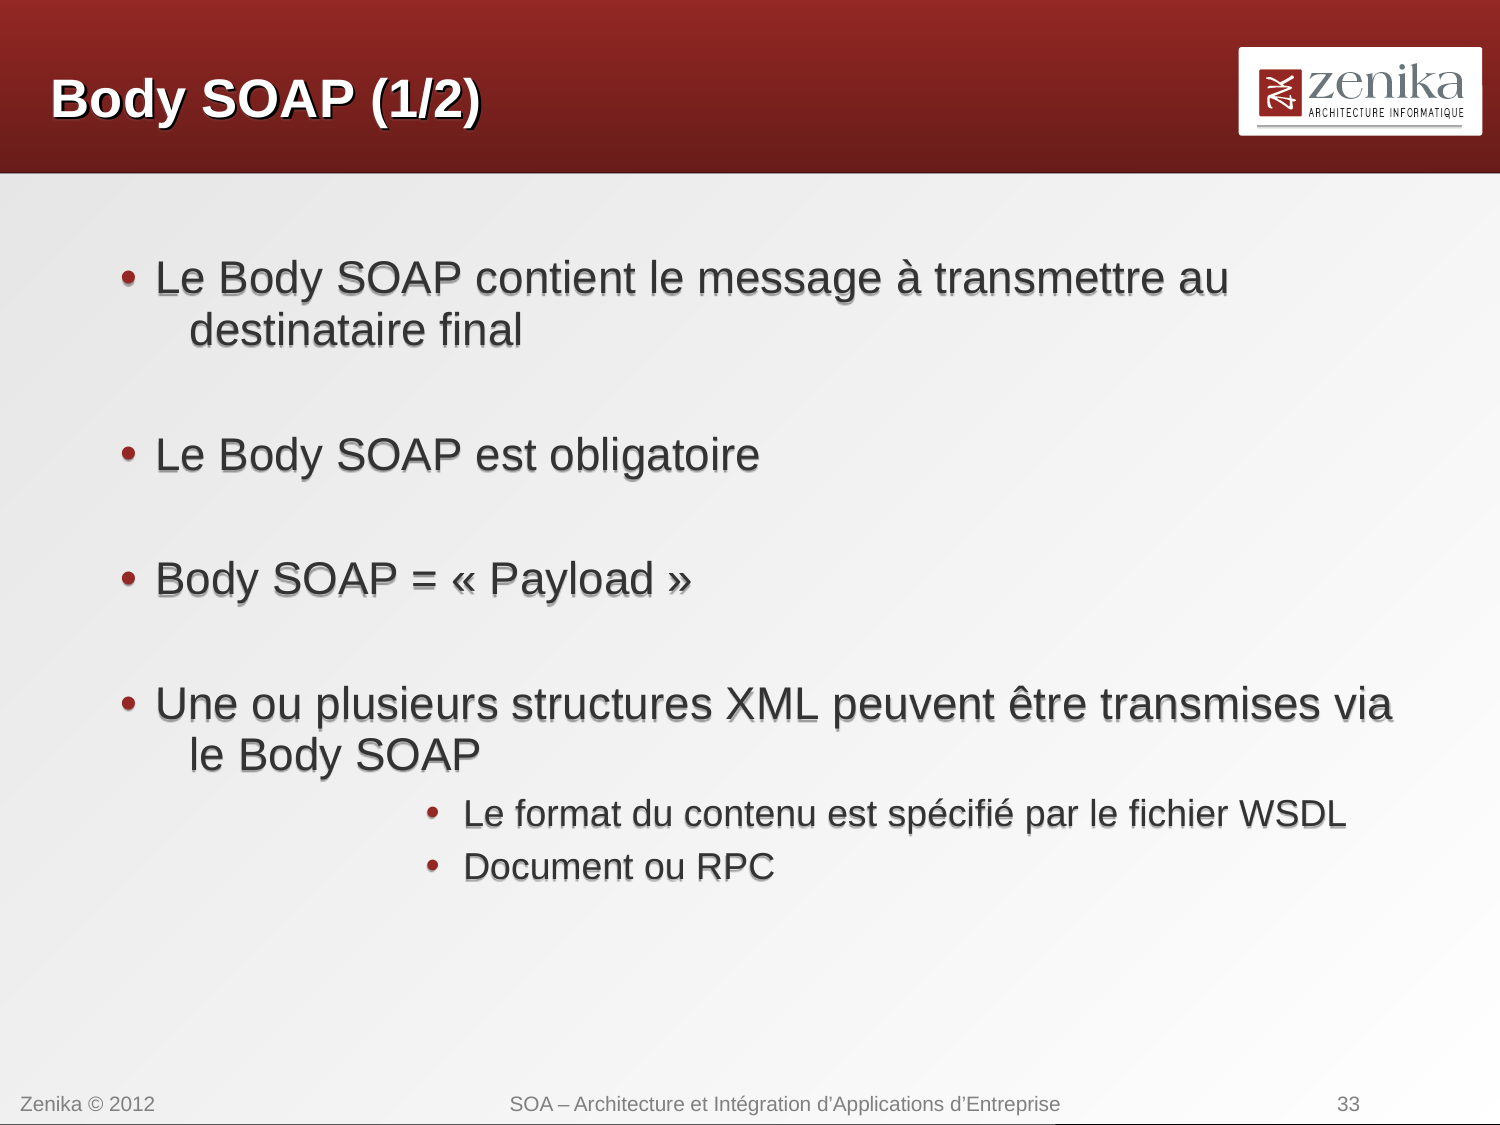

# Body SOAP (1/2)
Le Body SOAP contient le message à transmettre au destinataire final
Le Body SOAP est obligatoire
Body SOAP = « Payload »
Une ou plusieurs structures XML peuvent être transmises via le Body SOAP
Le format du contenu est spécifié par le fichier WSDL
Document ou RPC